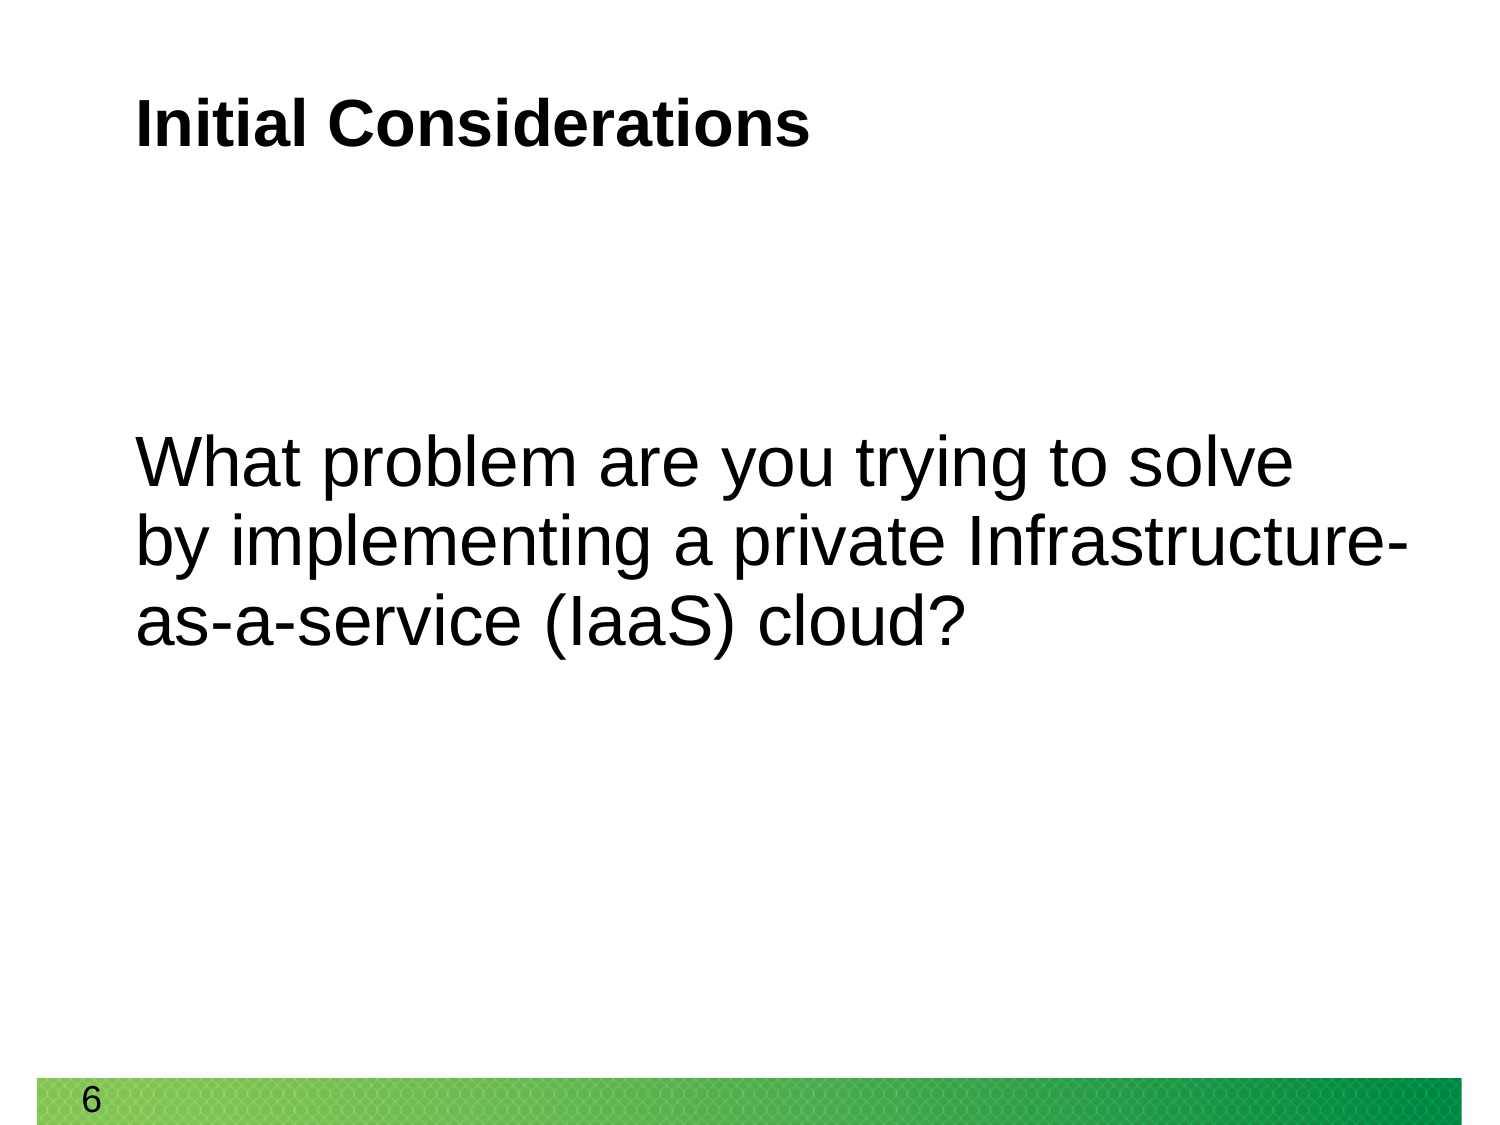

# Initial Considerations
What problem are you trying to solve by implementing a private Infrastructure-as-a-service (IaaS) cloud?